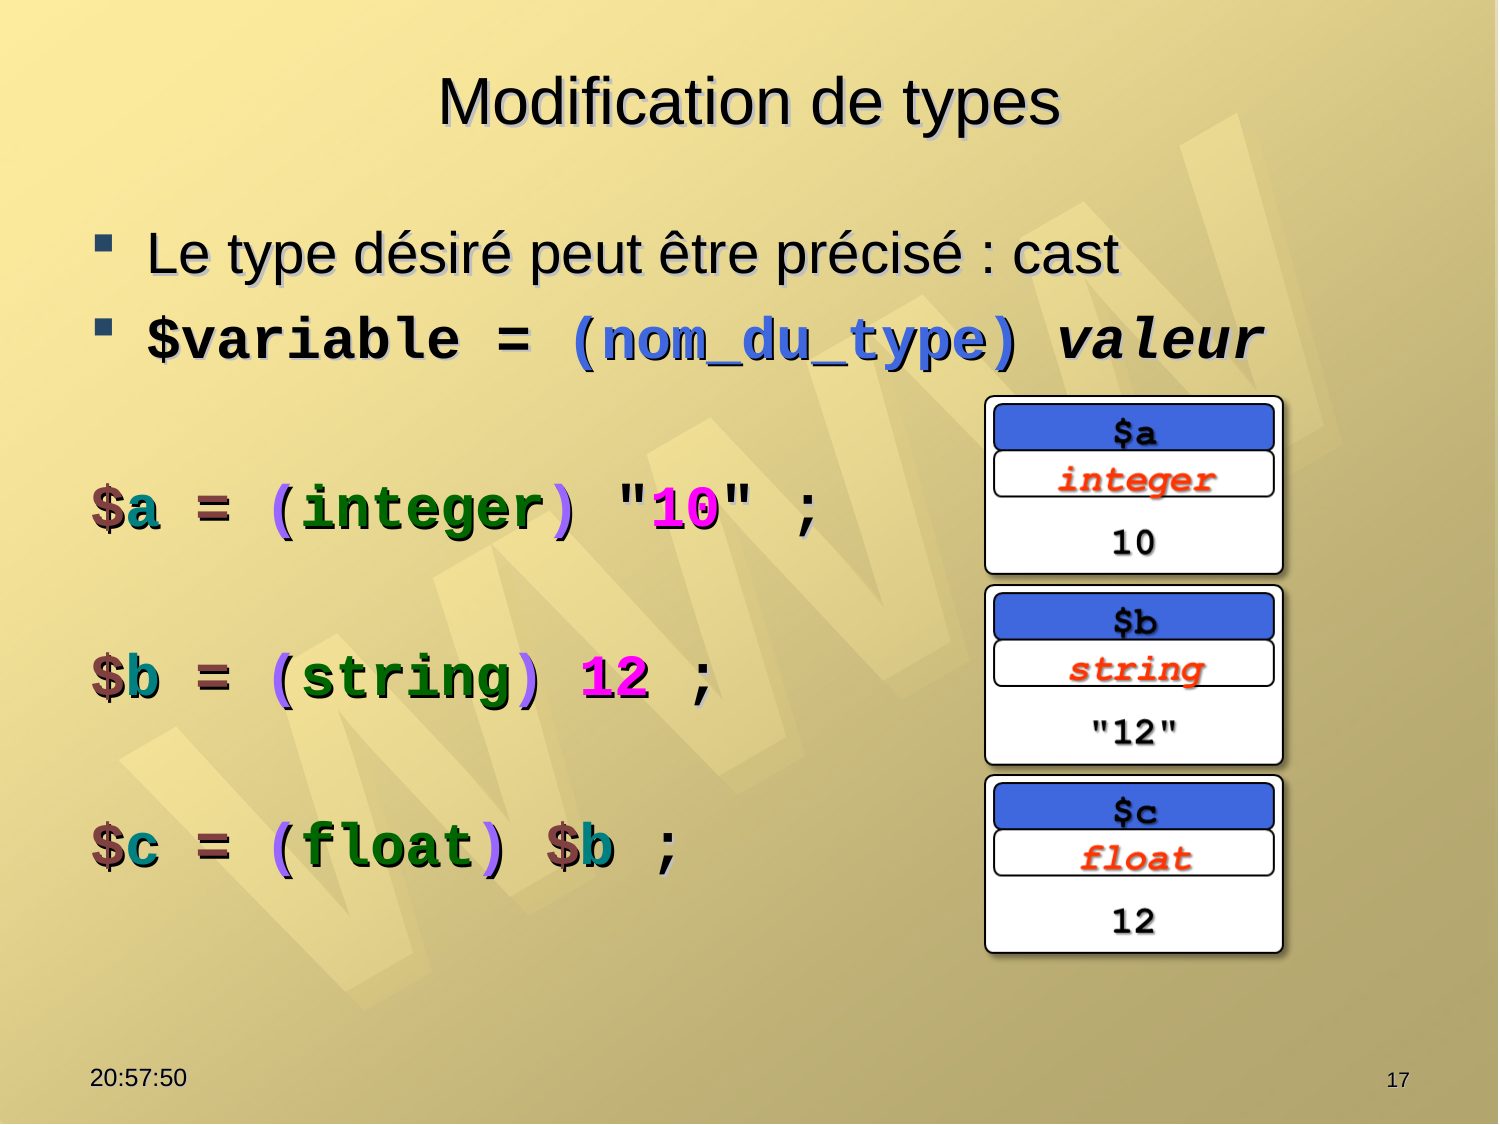

# Modification de types
Le type désiré peut être précisé : cast
$variable = (nom_du_type) valeur
$a = (integer) "10" ;
$b = (string) 12 ;
$c = (float) $b ;
21:08:09